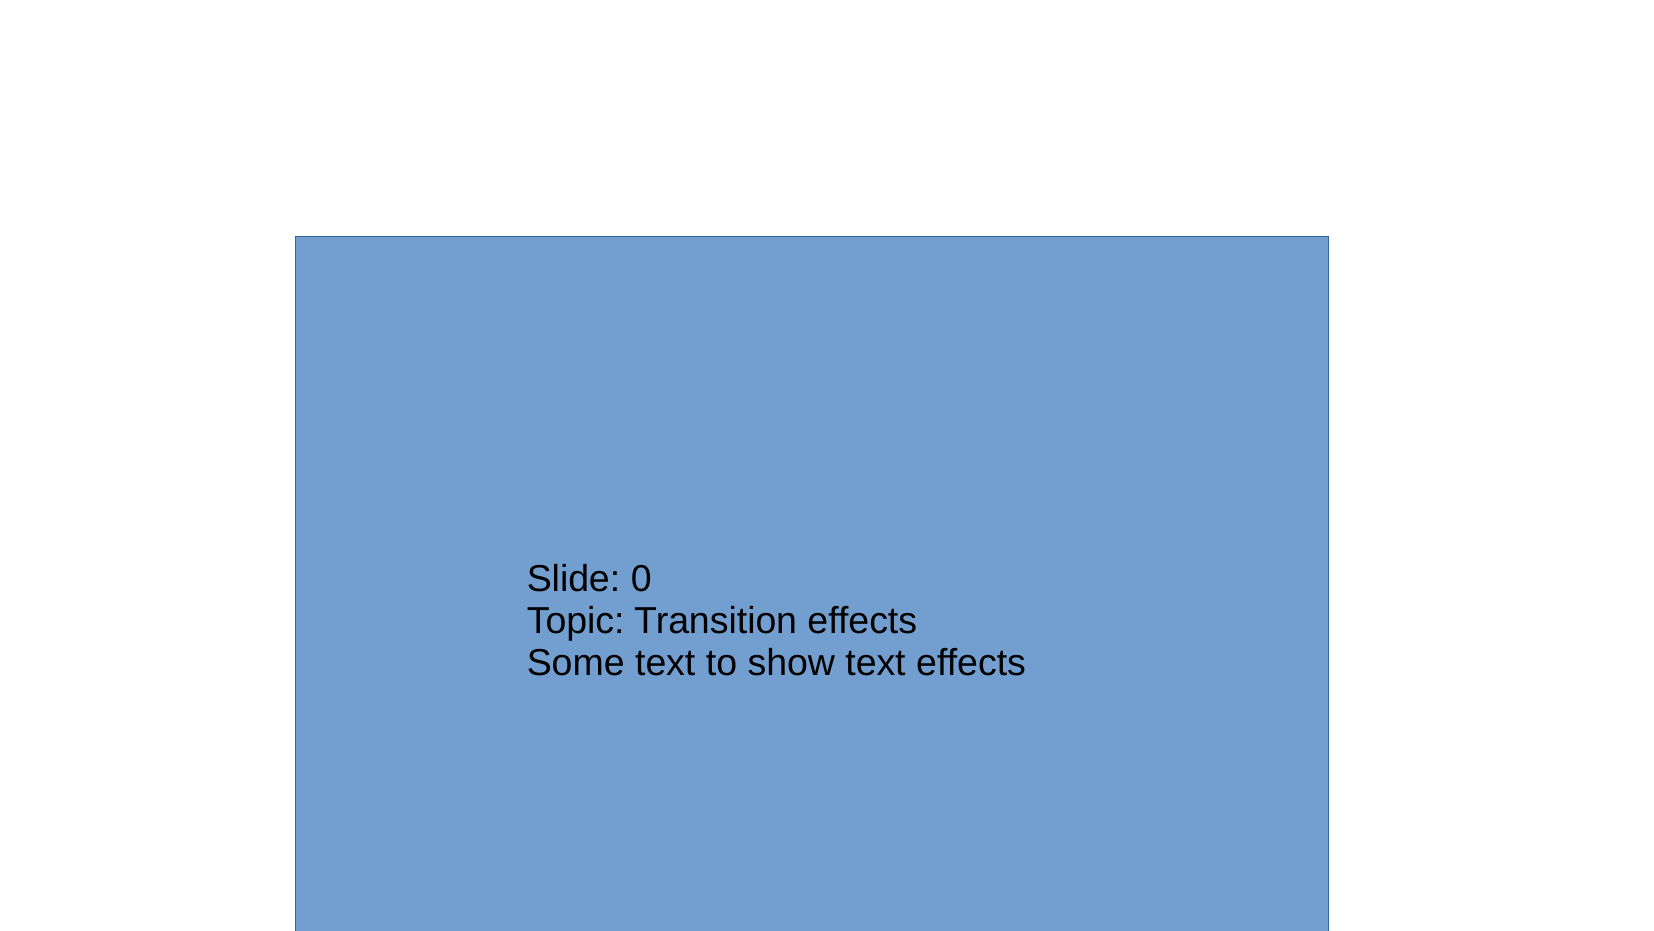

Slide: 0
Topic: Transition effects
Some text to show text effects